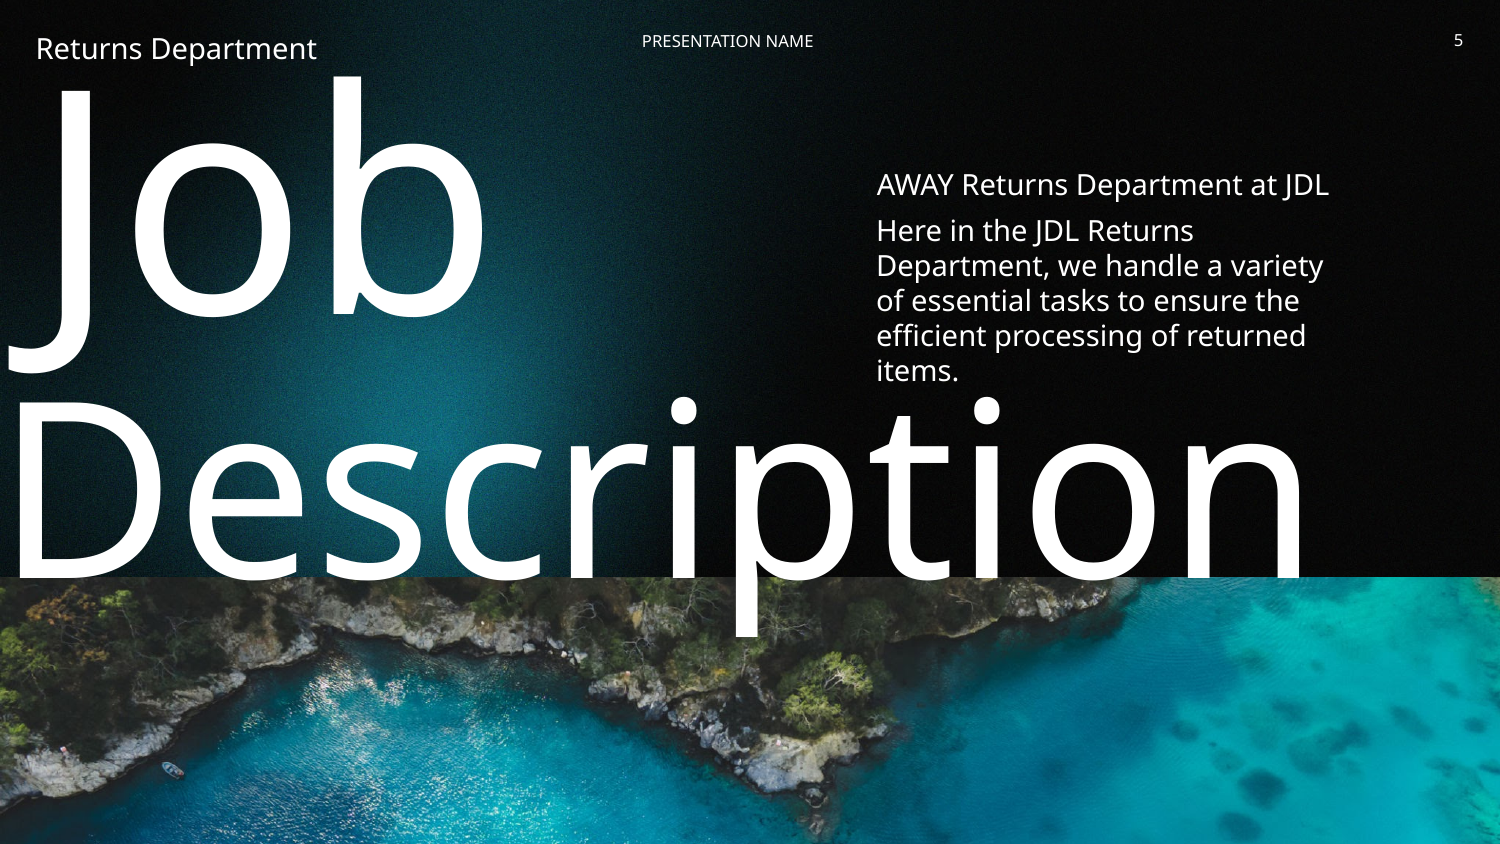

Returns Department
# Job
AWAY Returns Department at JDL
Here in the JDL Returns Department, we handle a variety of essential tasks to ensure the efficient processing of returned items.
Description